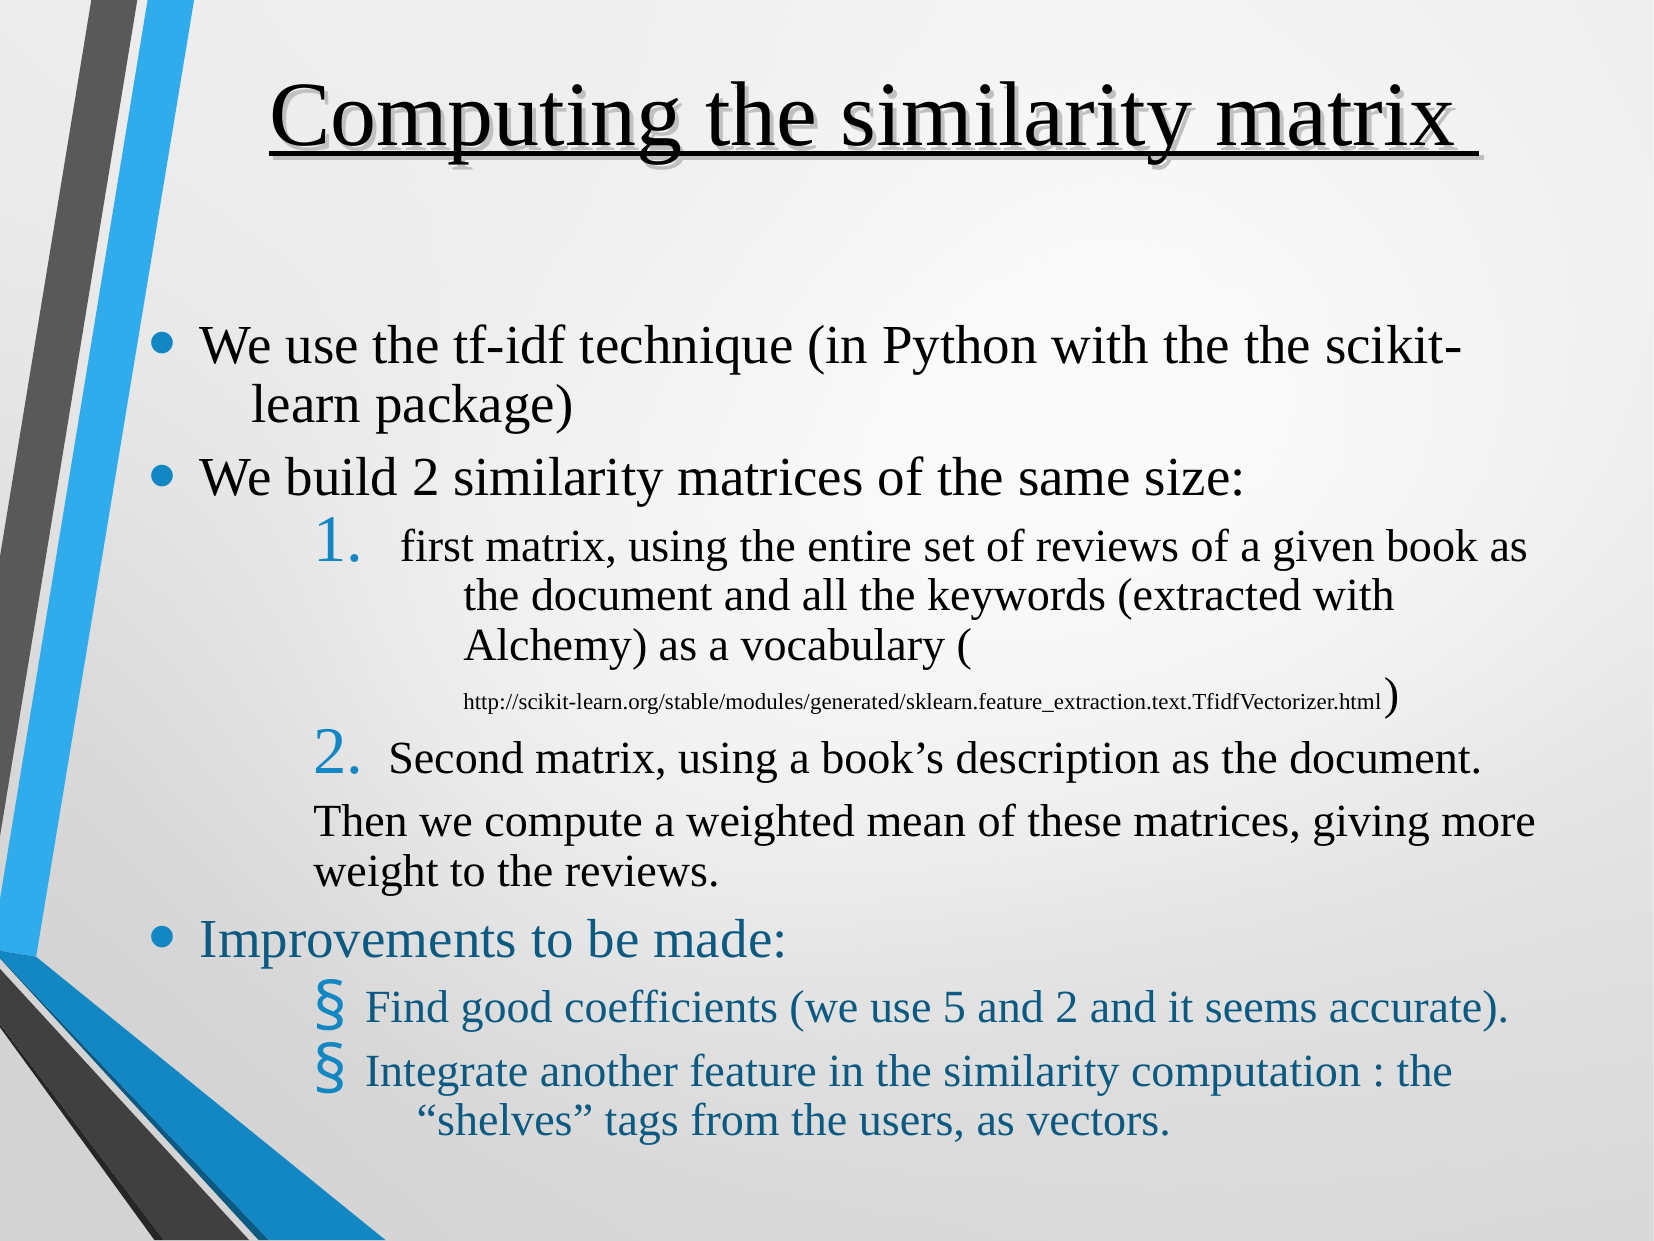

# Computing the similarity matrix
We use the tf-idf technique (in Python with the the scikit-learn package)
We build 2 similarity matrices of the same size:
 first matrix, using the entire set of reviews of a given book as the document and all the keywords (extracted with Alchemy) as a vocabulary (http://scikit-learn.org/stable/modules/generated/sklearn.feature_extraction.text.TfidfVectorizer.html)
Second matrix, using a book’s description as the document.
Then we compute a weighted mean of these matrices, giving more weight to the reviews.
Improvements to be made:
Find good coefficients (we use 5 and 2 and it seems accurate).
Integrate another feature in the similarity computation : the “shelves” tags from the users, as vectors.